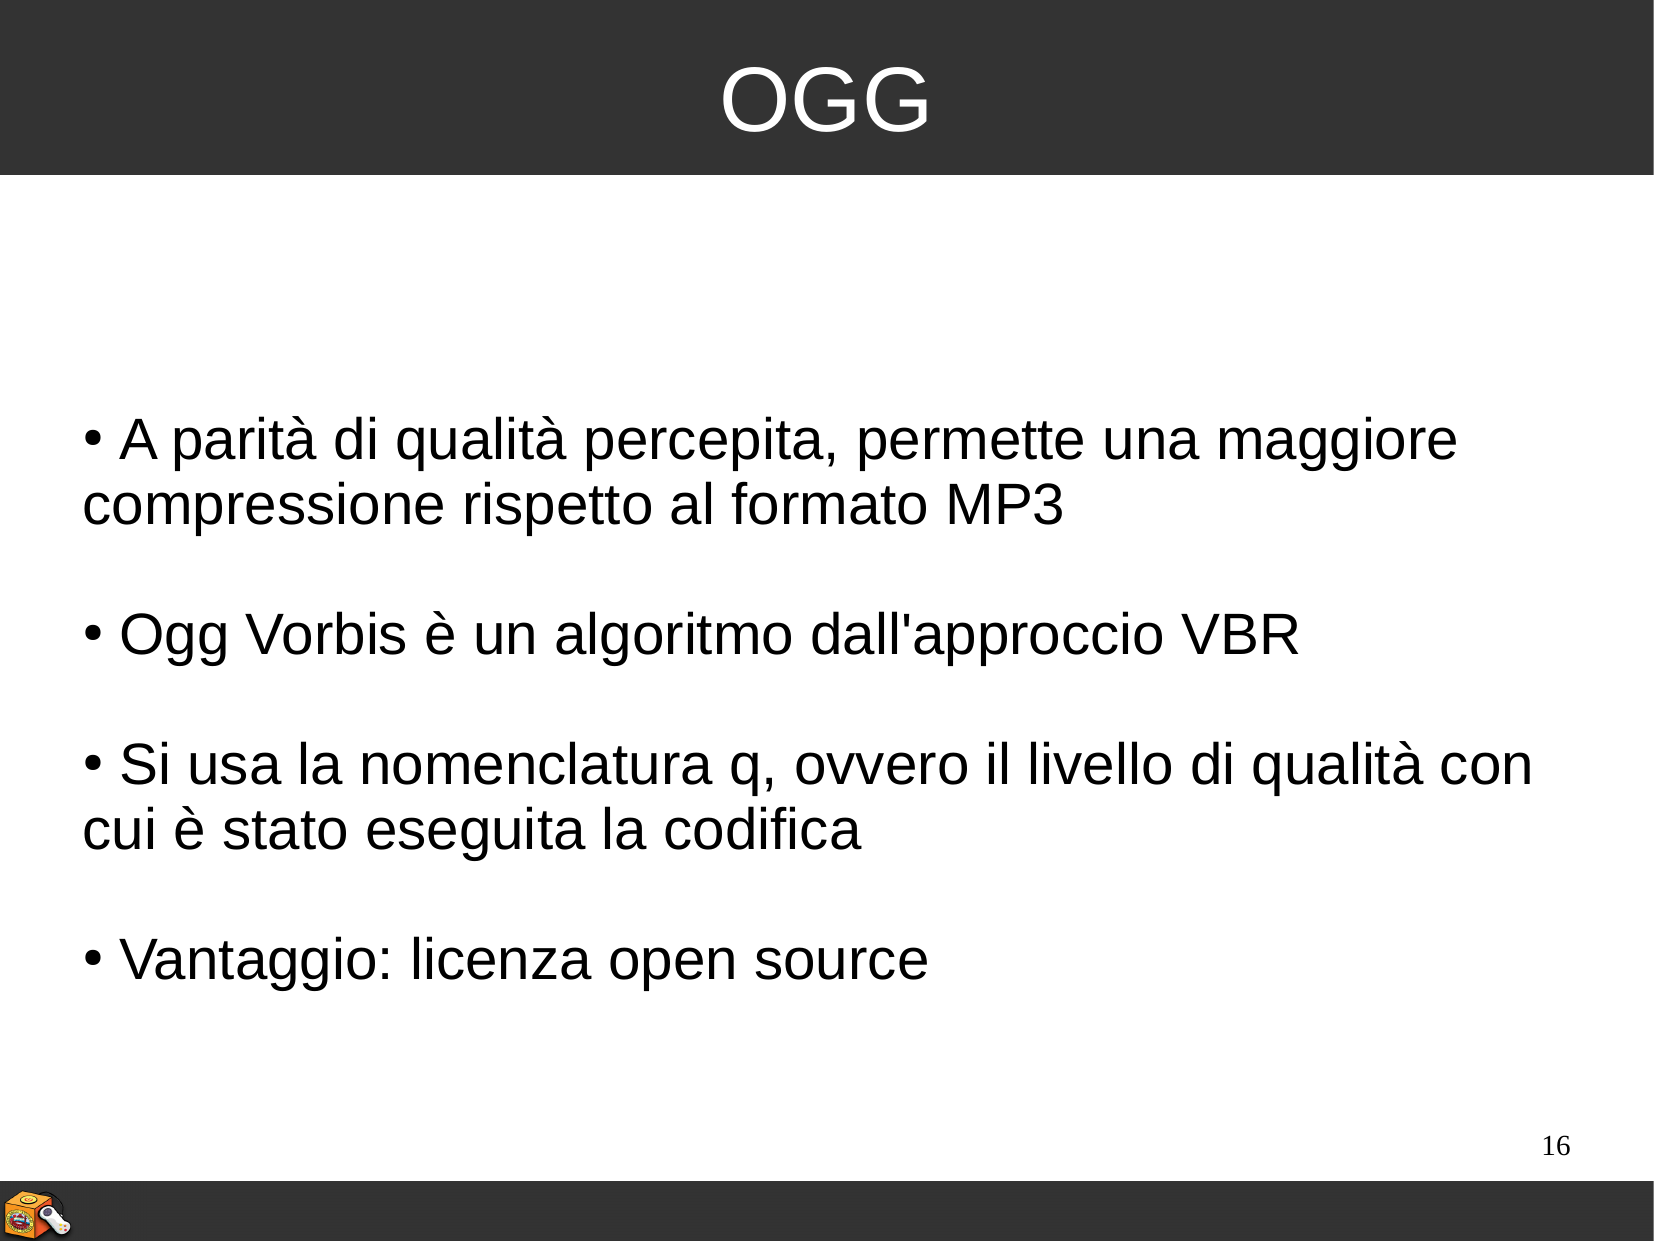

# OGG
 A parità di qualità percepita, permette una maggiore 		compressione rispetto al formato MP3
 Ogg Vorbis è un algoritmo dall'approccio VBR
 Si usa la nomenclatura q, ovvero il livello di qualità con 	cui è stato eseguita la codifica
 Vantaggio: licenza open source
16